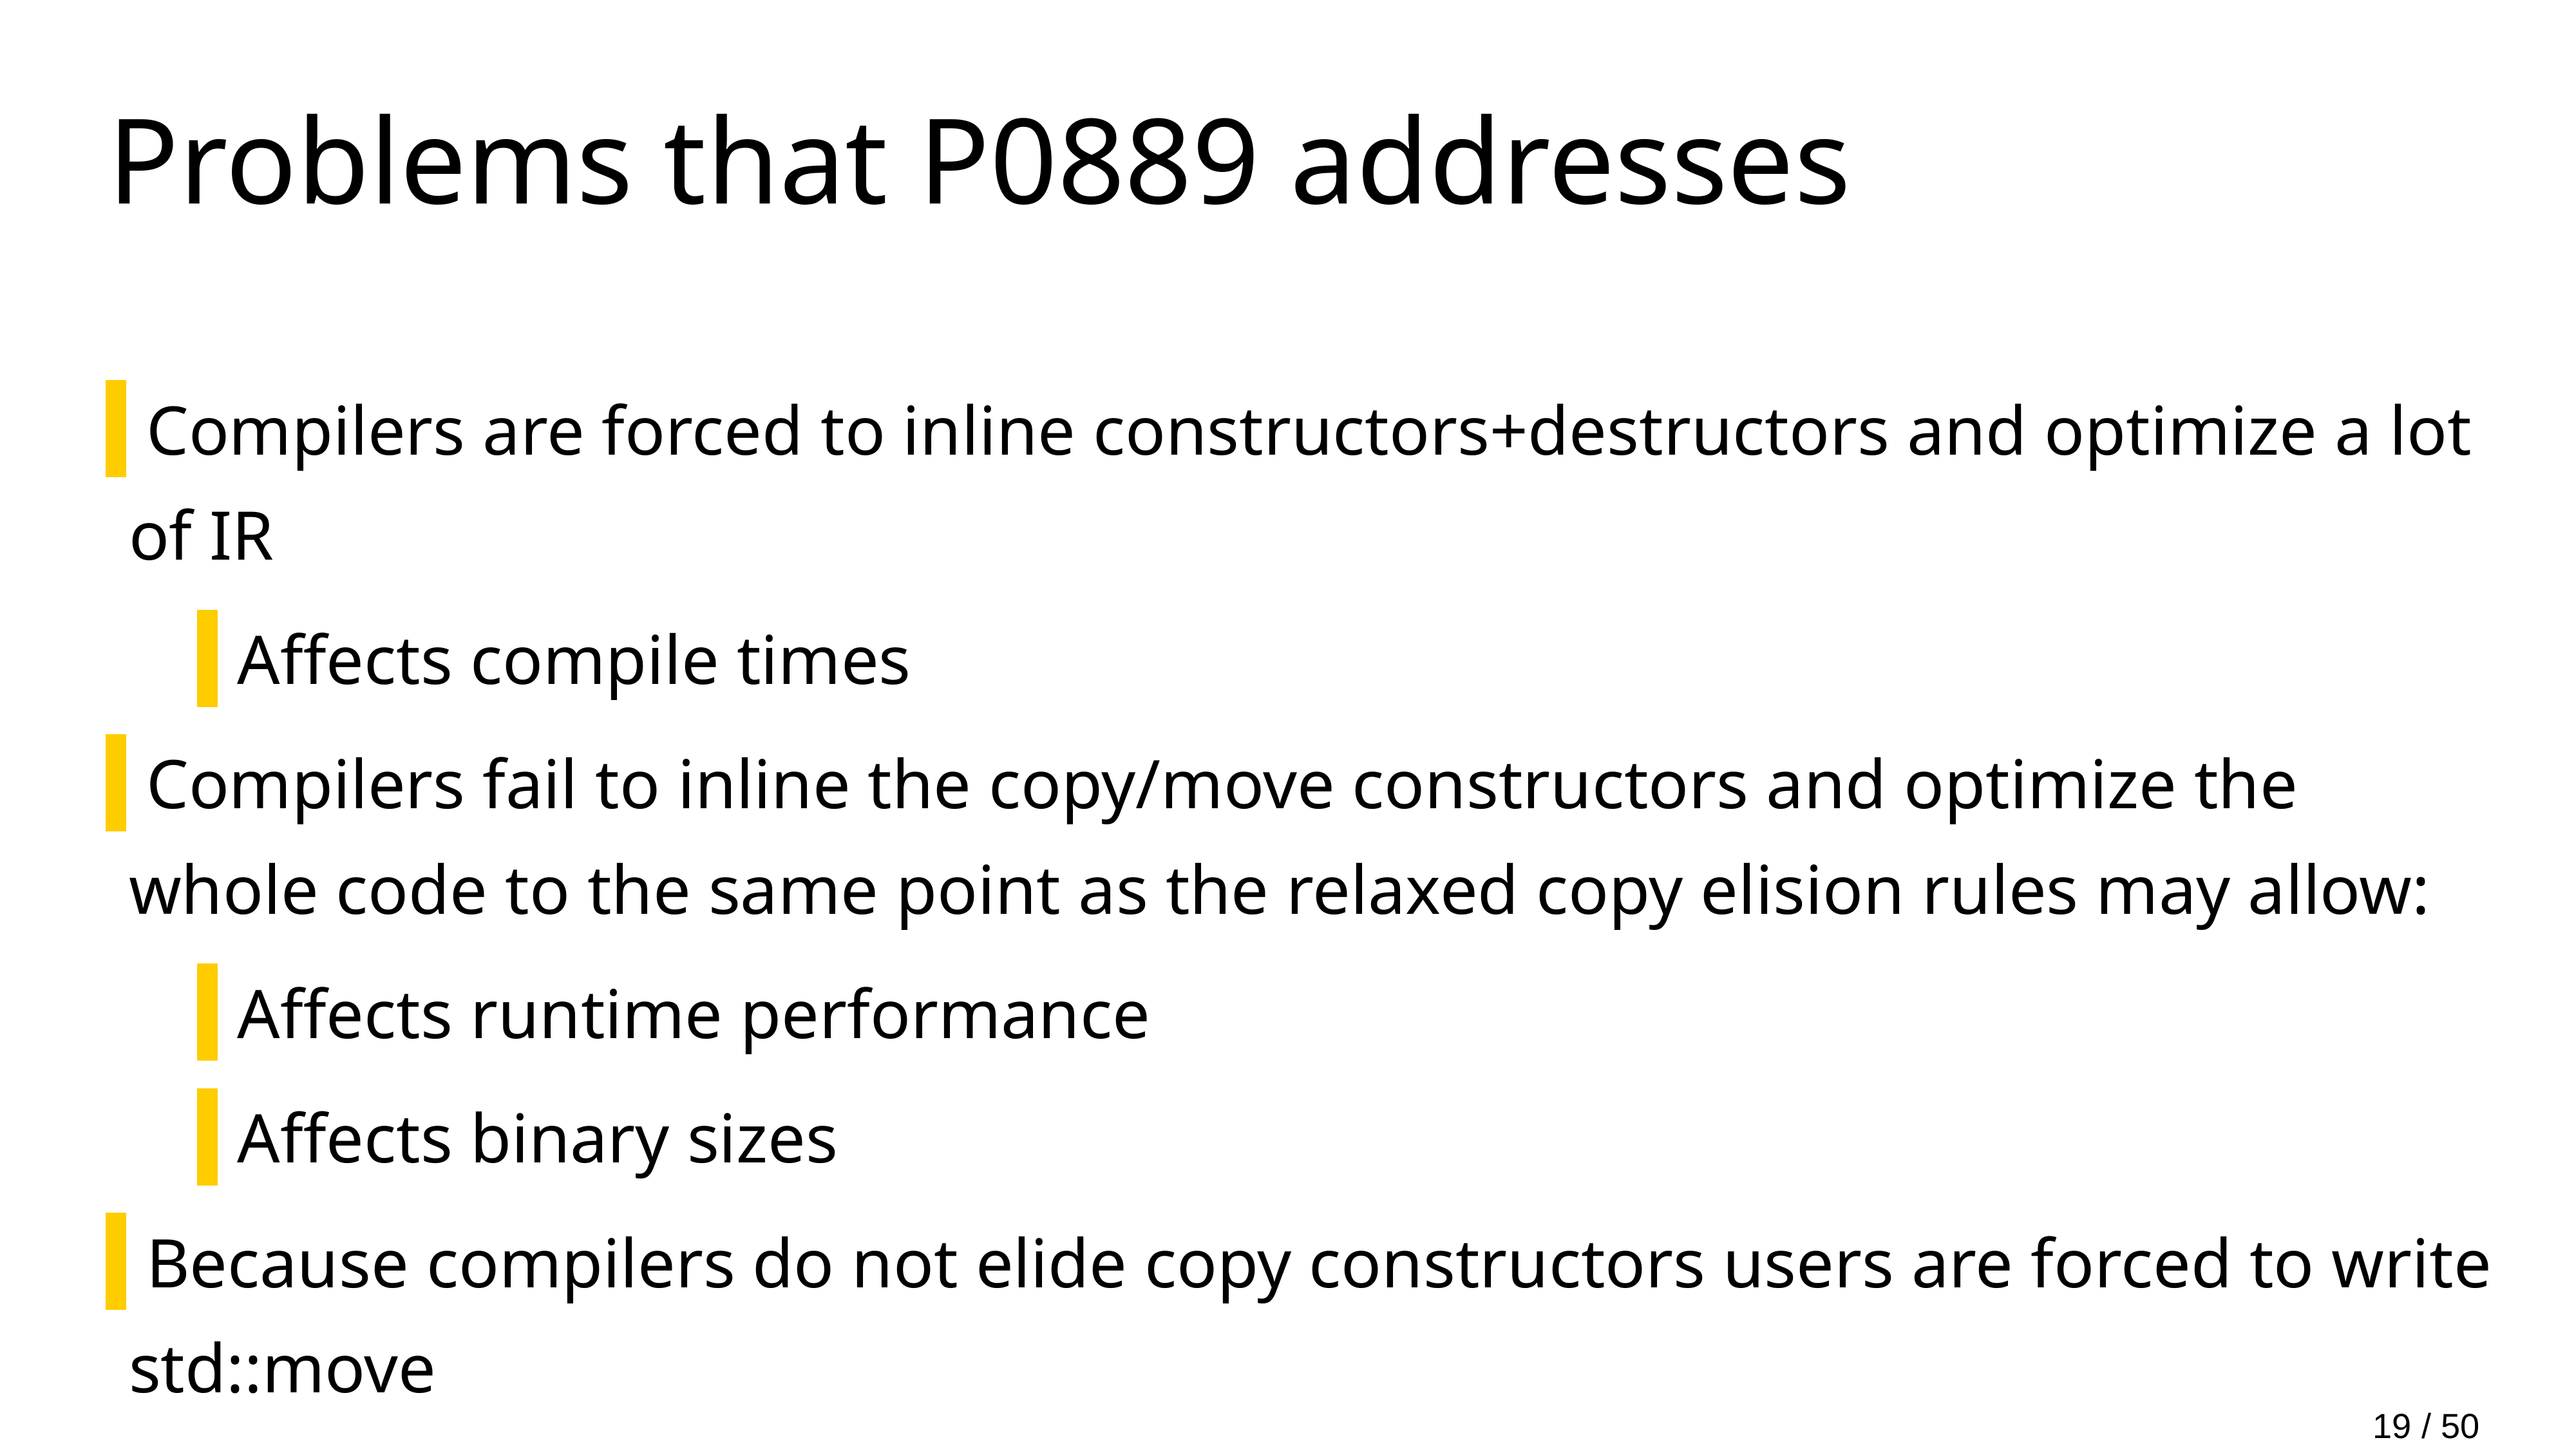

# Problems that P0889 addresses
 Compilers are forced to inline constructors+destructors and optimize a lot of IR
 Affects compile times
 Compilers fail to inline the copy/move constructors and optimize the whole code to the same point as the relaxed copy elision rules may allow:
 Affects runtime performance
 Affects binary sizes
 Because compilers do not elide copy constructors users are forced to write std::move